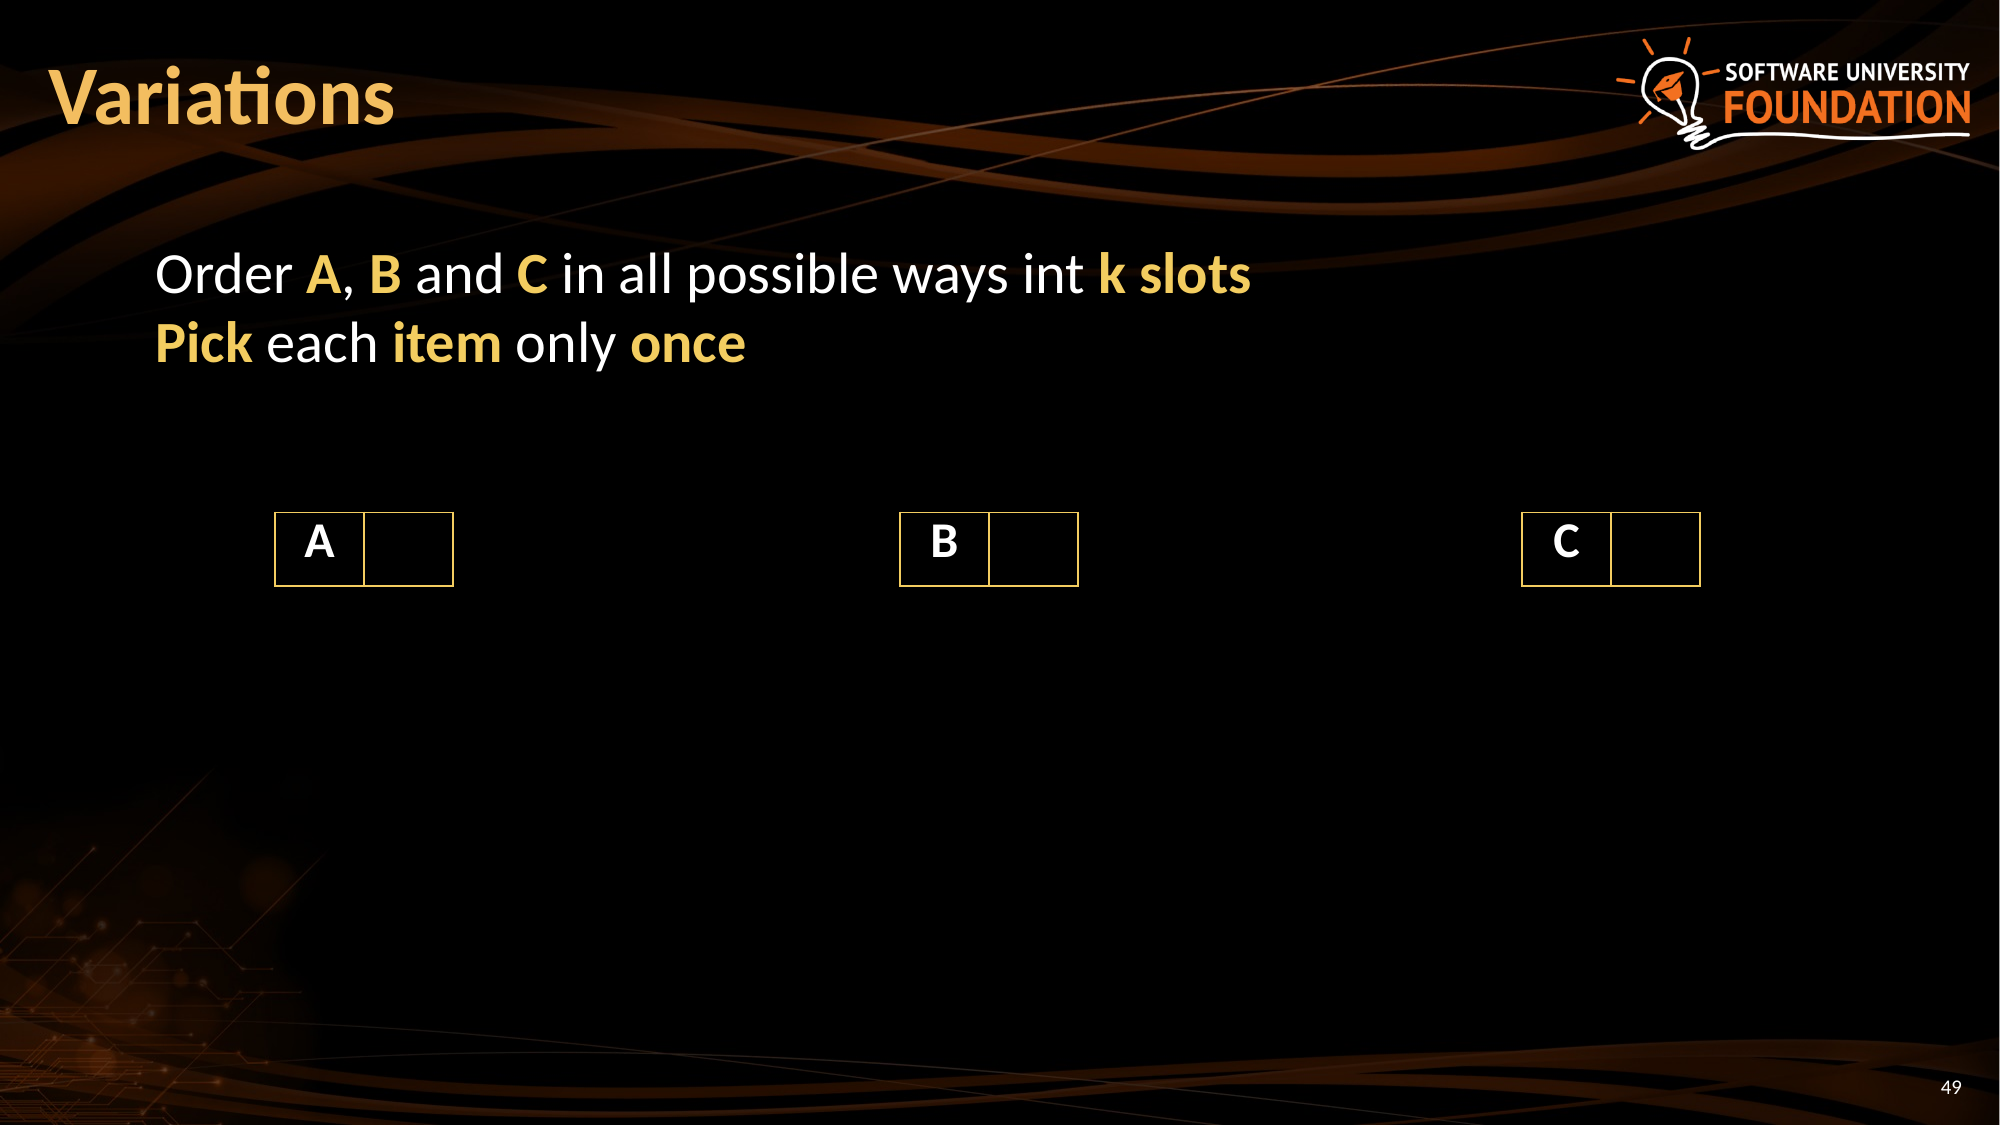

# Variations
Order A, B and C in all possible ways int k slots
Pick each item only once
| A | |
| --- | --- |
| B | |
| --- | --- |
| C | |
| --- | --- |